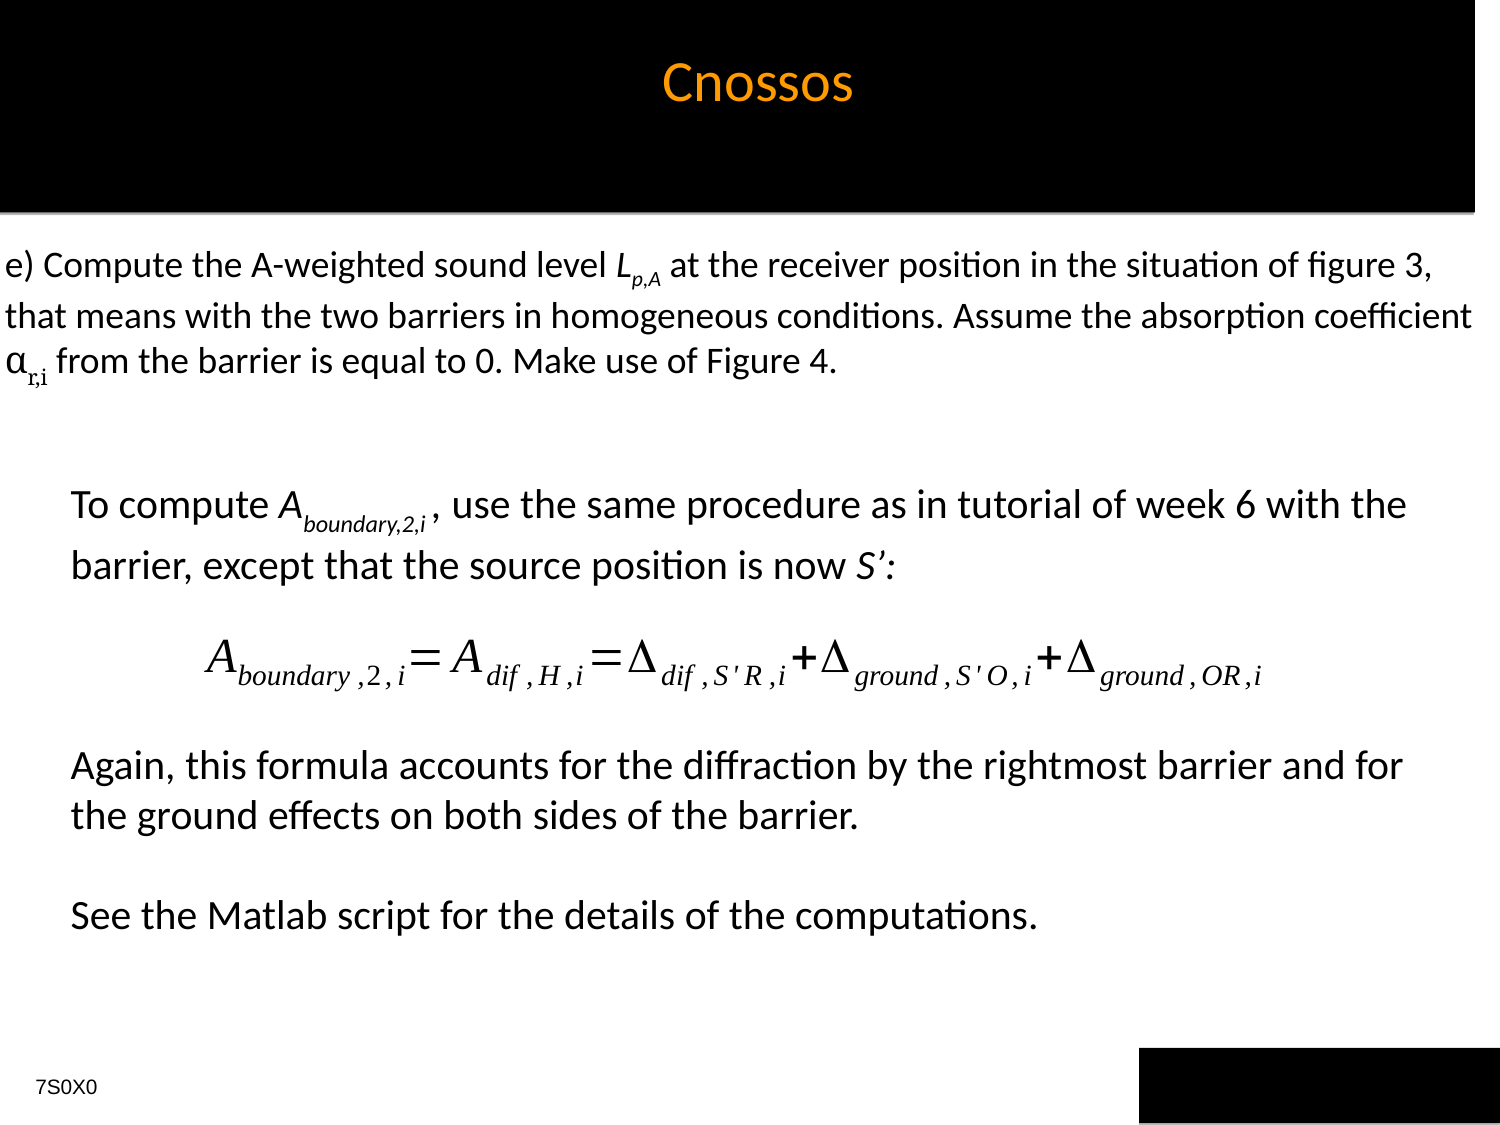

# Cnossos
e) Compute the A-weighted sound level Lp,A at the receiver position in the situation of figure 3, that means with the two barriers in homogeneous conditions. Assume the absorption coefficient αr,i from the barrier is equal to 0. Make use of Figure 4.
To compute Aboundary,2,i , use the same procedure as in tutorial of week 6 with the barrier, except that the source position is now S’:
Again, this formula accounts for the diffraction by the rightmost barrier and for the ground effects on both sides of the barrier.
See the Matlab script for the details of the computations.
7S0X0
2017/02/09
PAGE